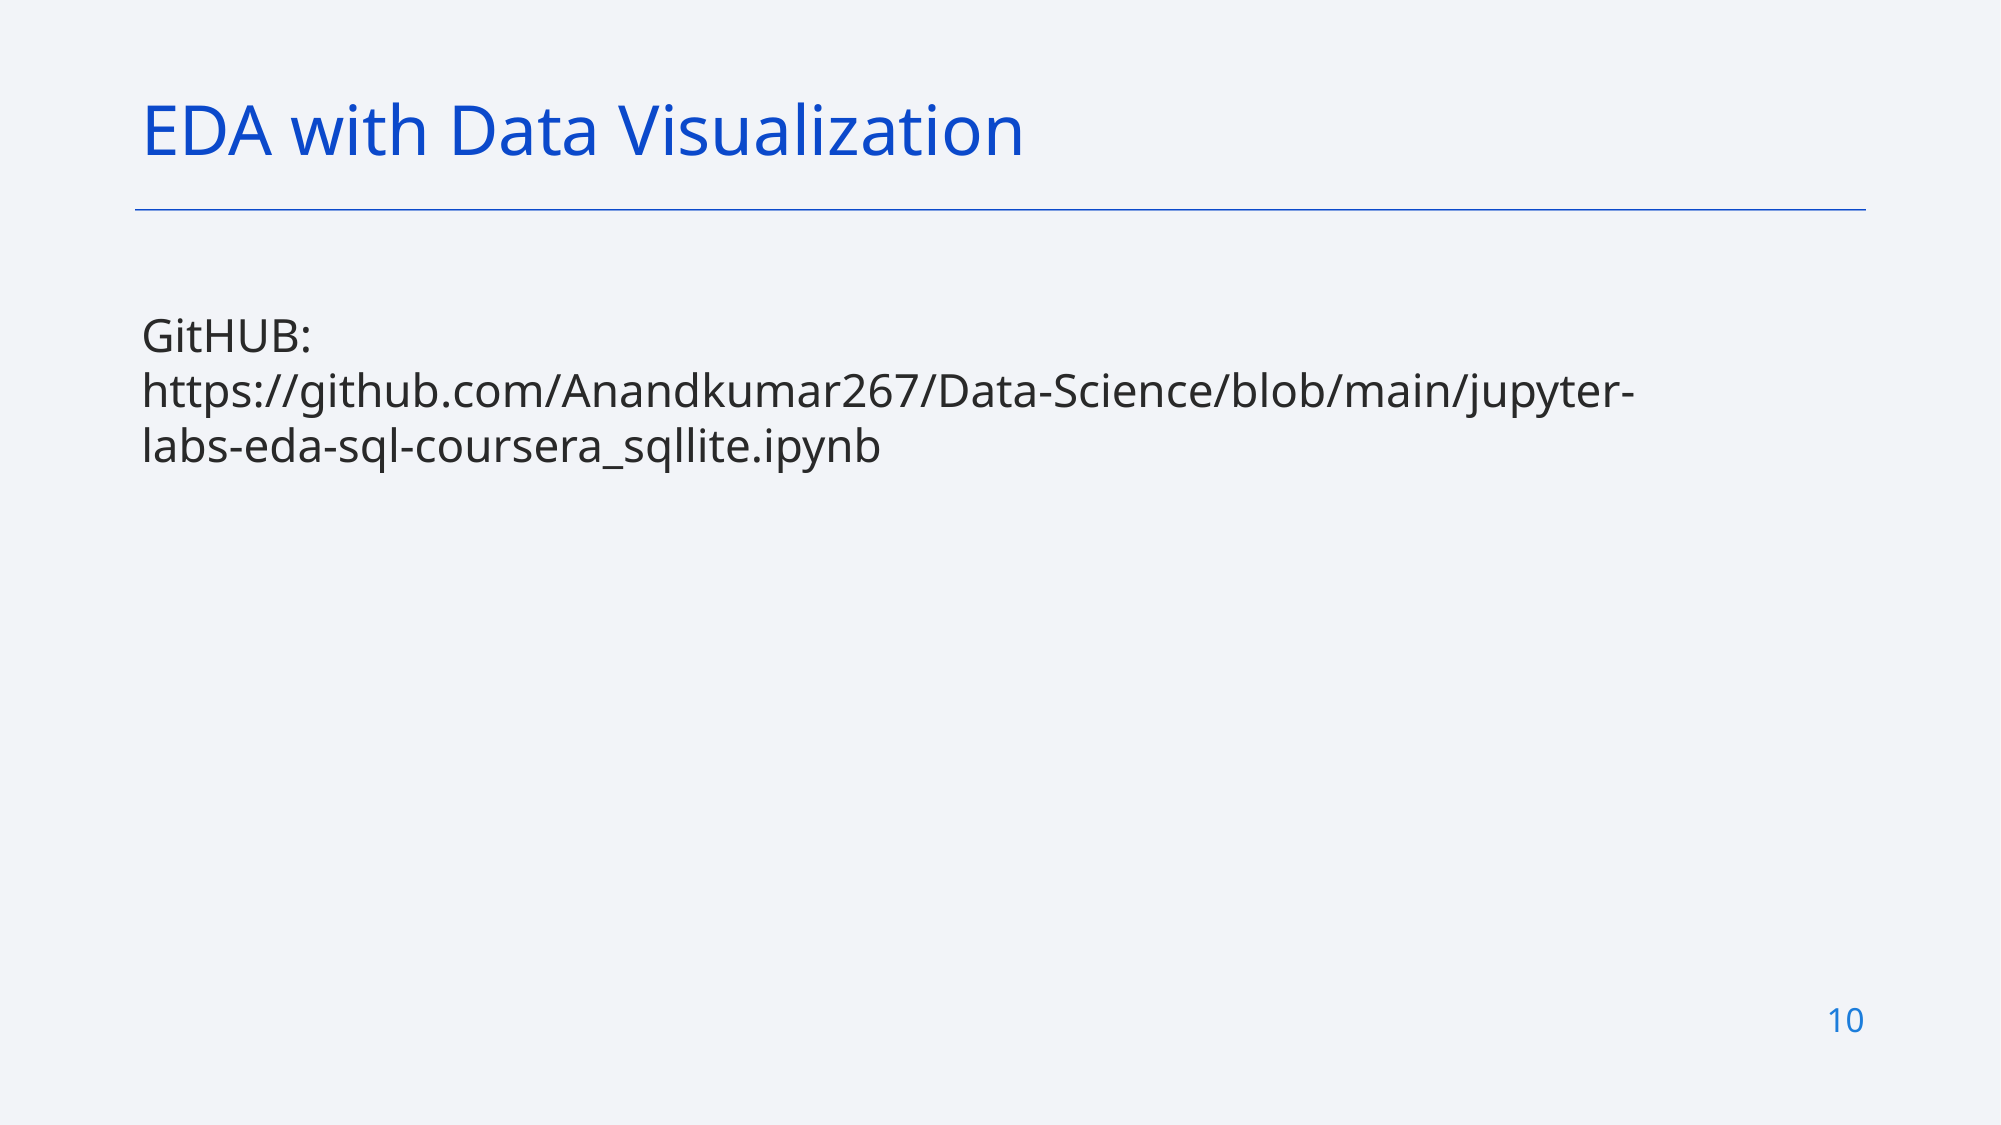

EDA with Data Visualization
# GitHUB: https://github.com/Anandkumar267/Data-Science/blob/main/jupyter-labs-eda-sql-coursera_sqllite.ipynb
10